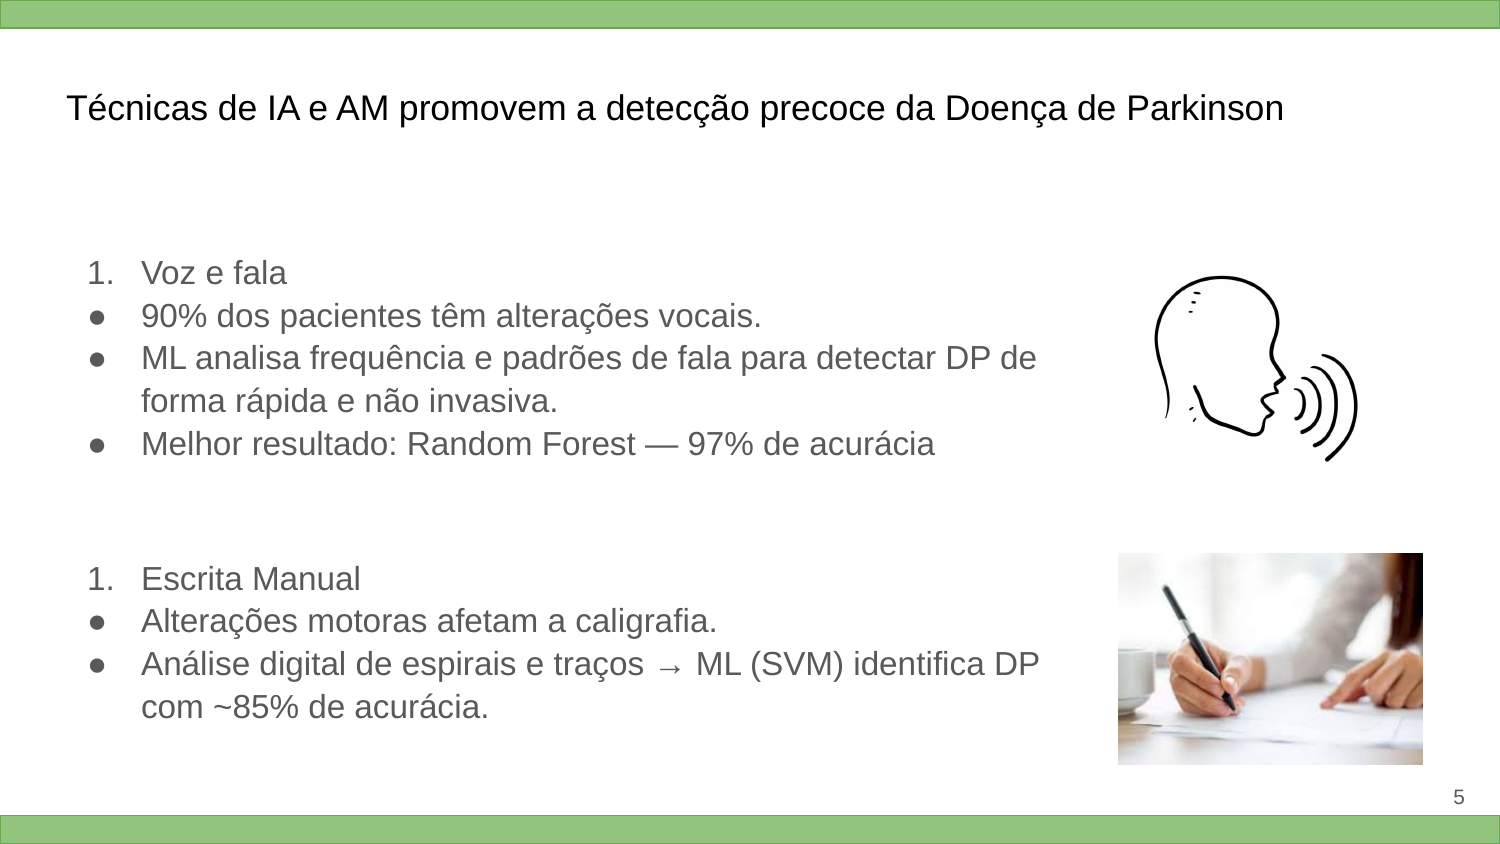

# Técnicas de IA e AM promovem a detecção precoce da Doença de Parkinson
Voz e fala
90% dos pacientes têm alterações vocais.
ML analisa frequência e padrões de fala para detectar DP de forma rápida e não invasiva.
Melhor resultado: Random Forest — 97% de acurácia
Escrita Manual
Alterações motoras afetam a caligrafia.
Análise digital de espirais e traços → ML (SVM) identifica DP com ~85% de acurácia.